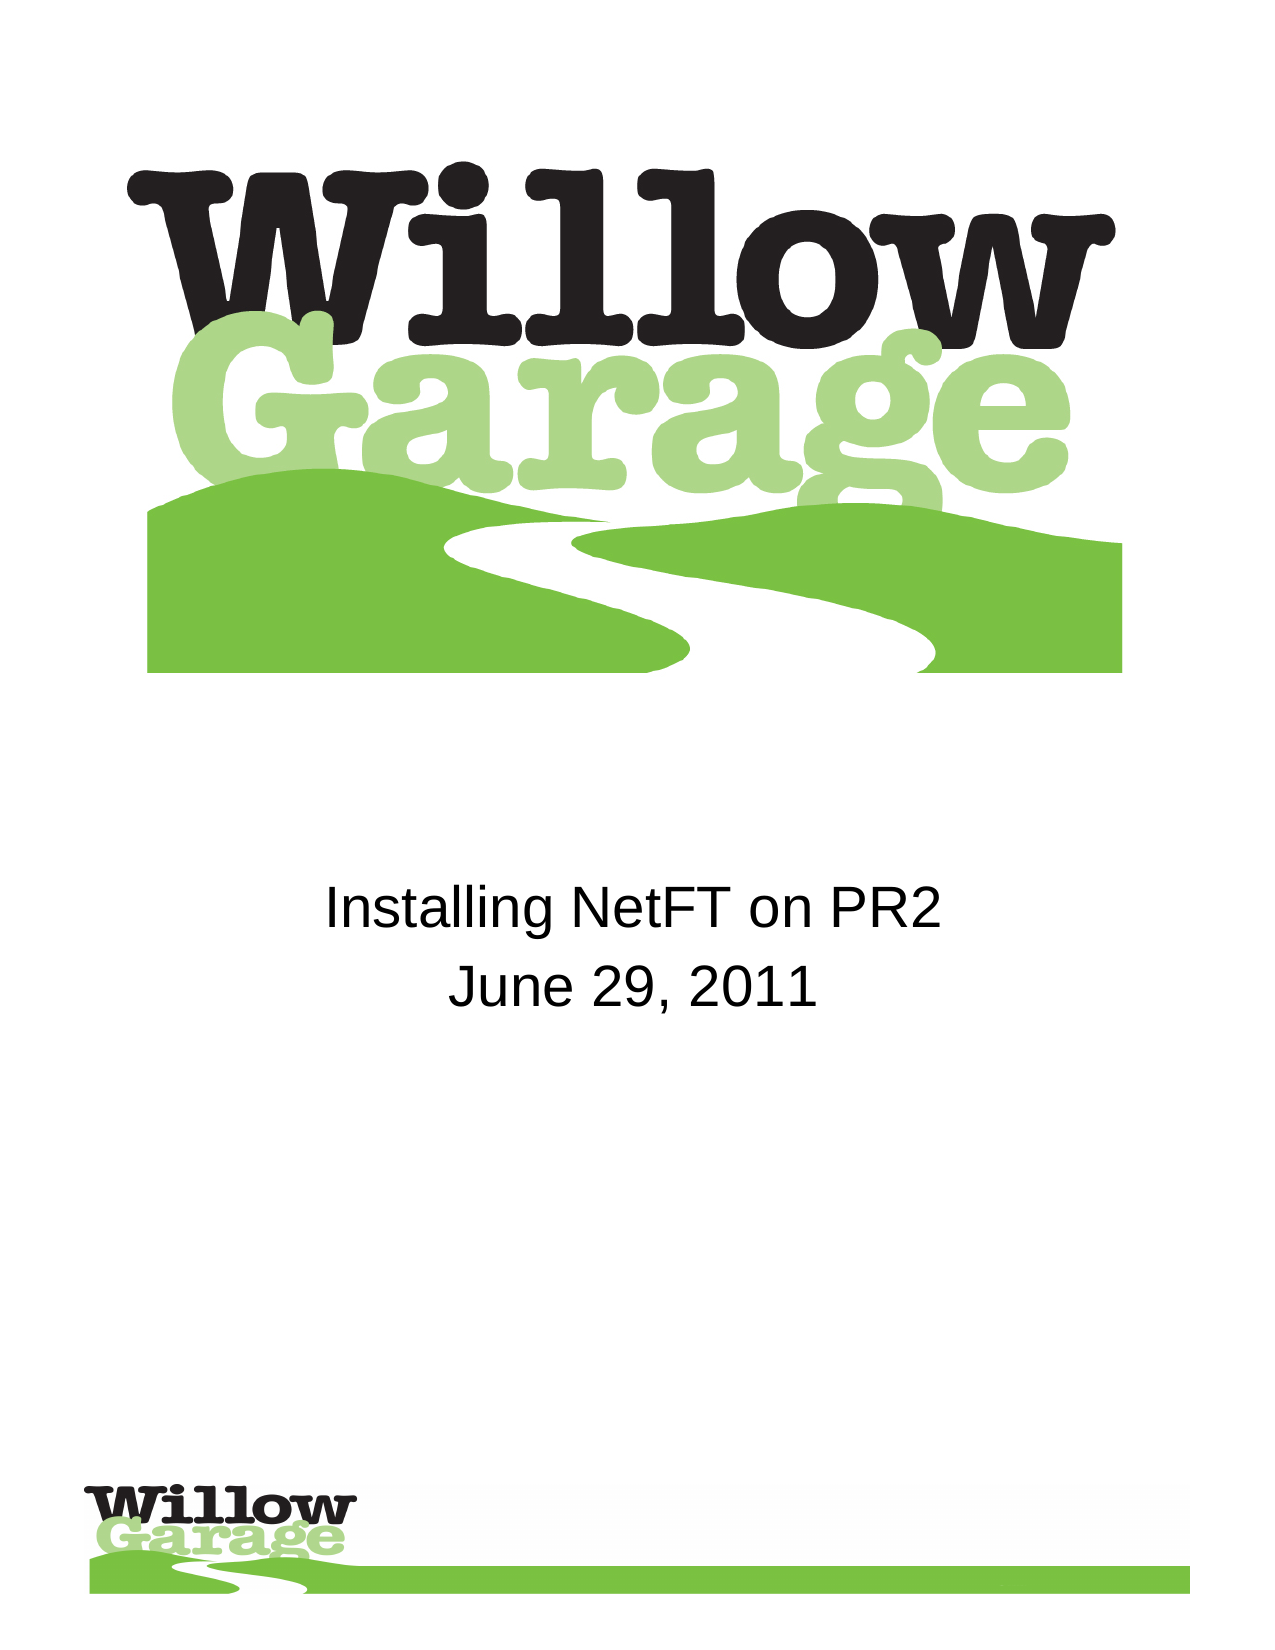

# Installing NetFT on PR2
June 29, 2011